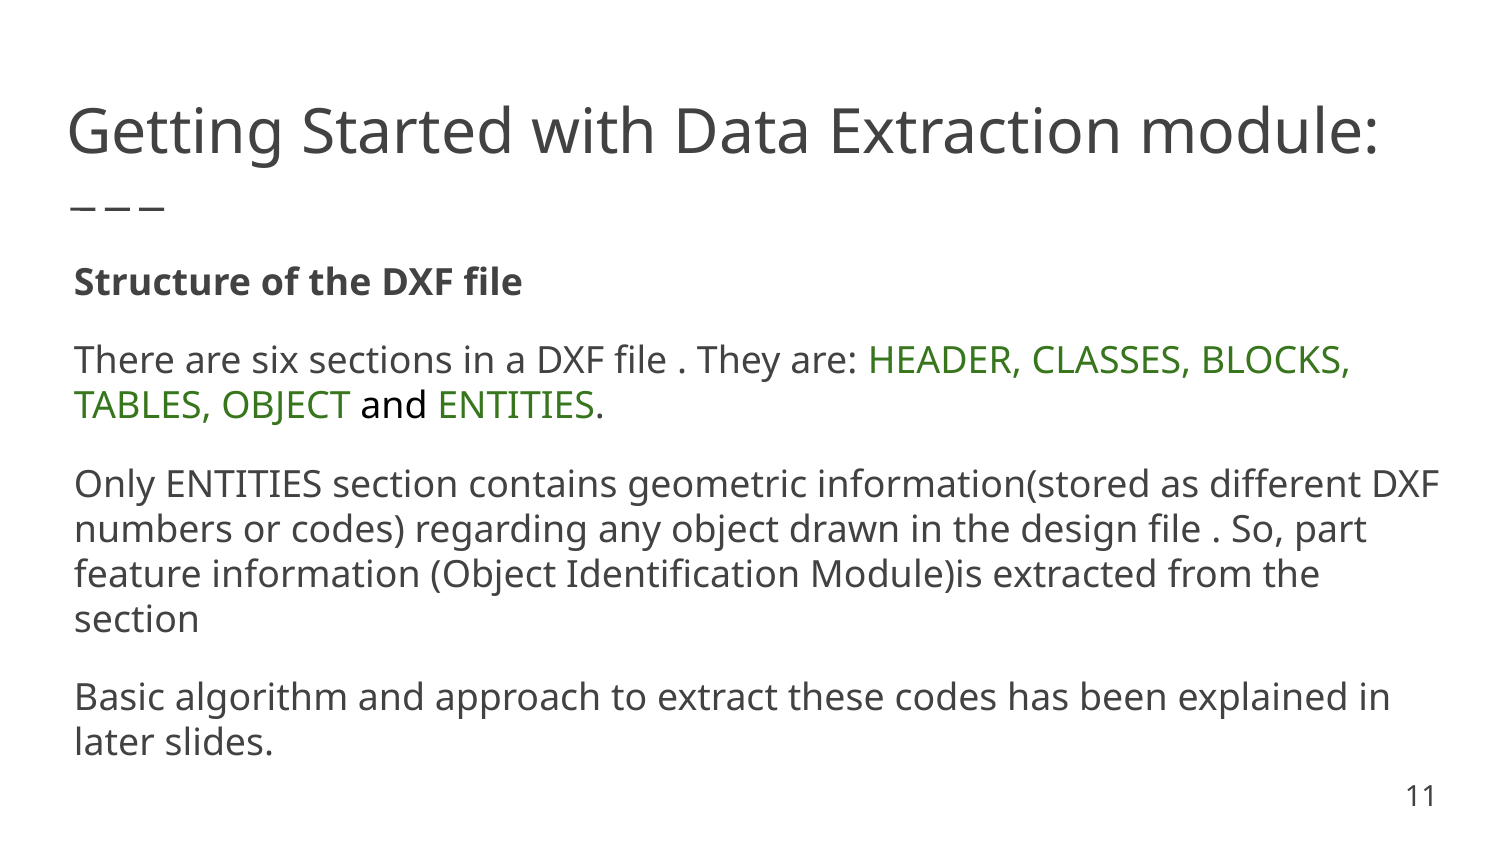

# Getting Started with Data Extraction module:
Structure of the DXF file
There are six sections in a DXF file . They are: HEADER, CLASSES, BLOCKS, TABLES, OBJECT and ENTITIES.
Only ENTITIES section contains geometric information(stored as different DXF numbers or codes) regarding any object drawn in the design file . So, part feature information (Object Identification Module)is extracted from the section
Basic algorithm and approach to extract these codes has been explained in later slides.